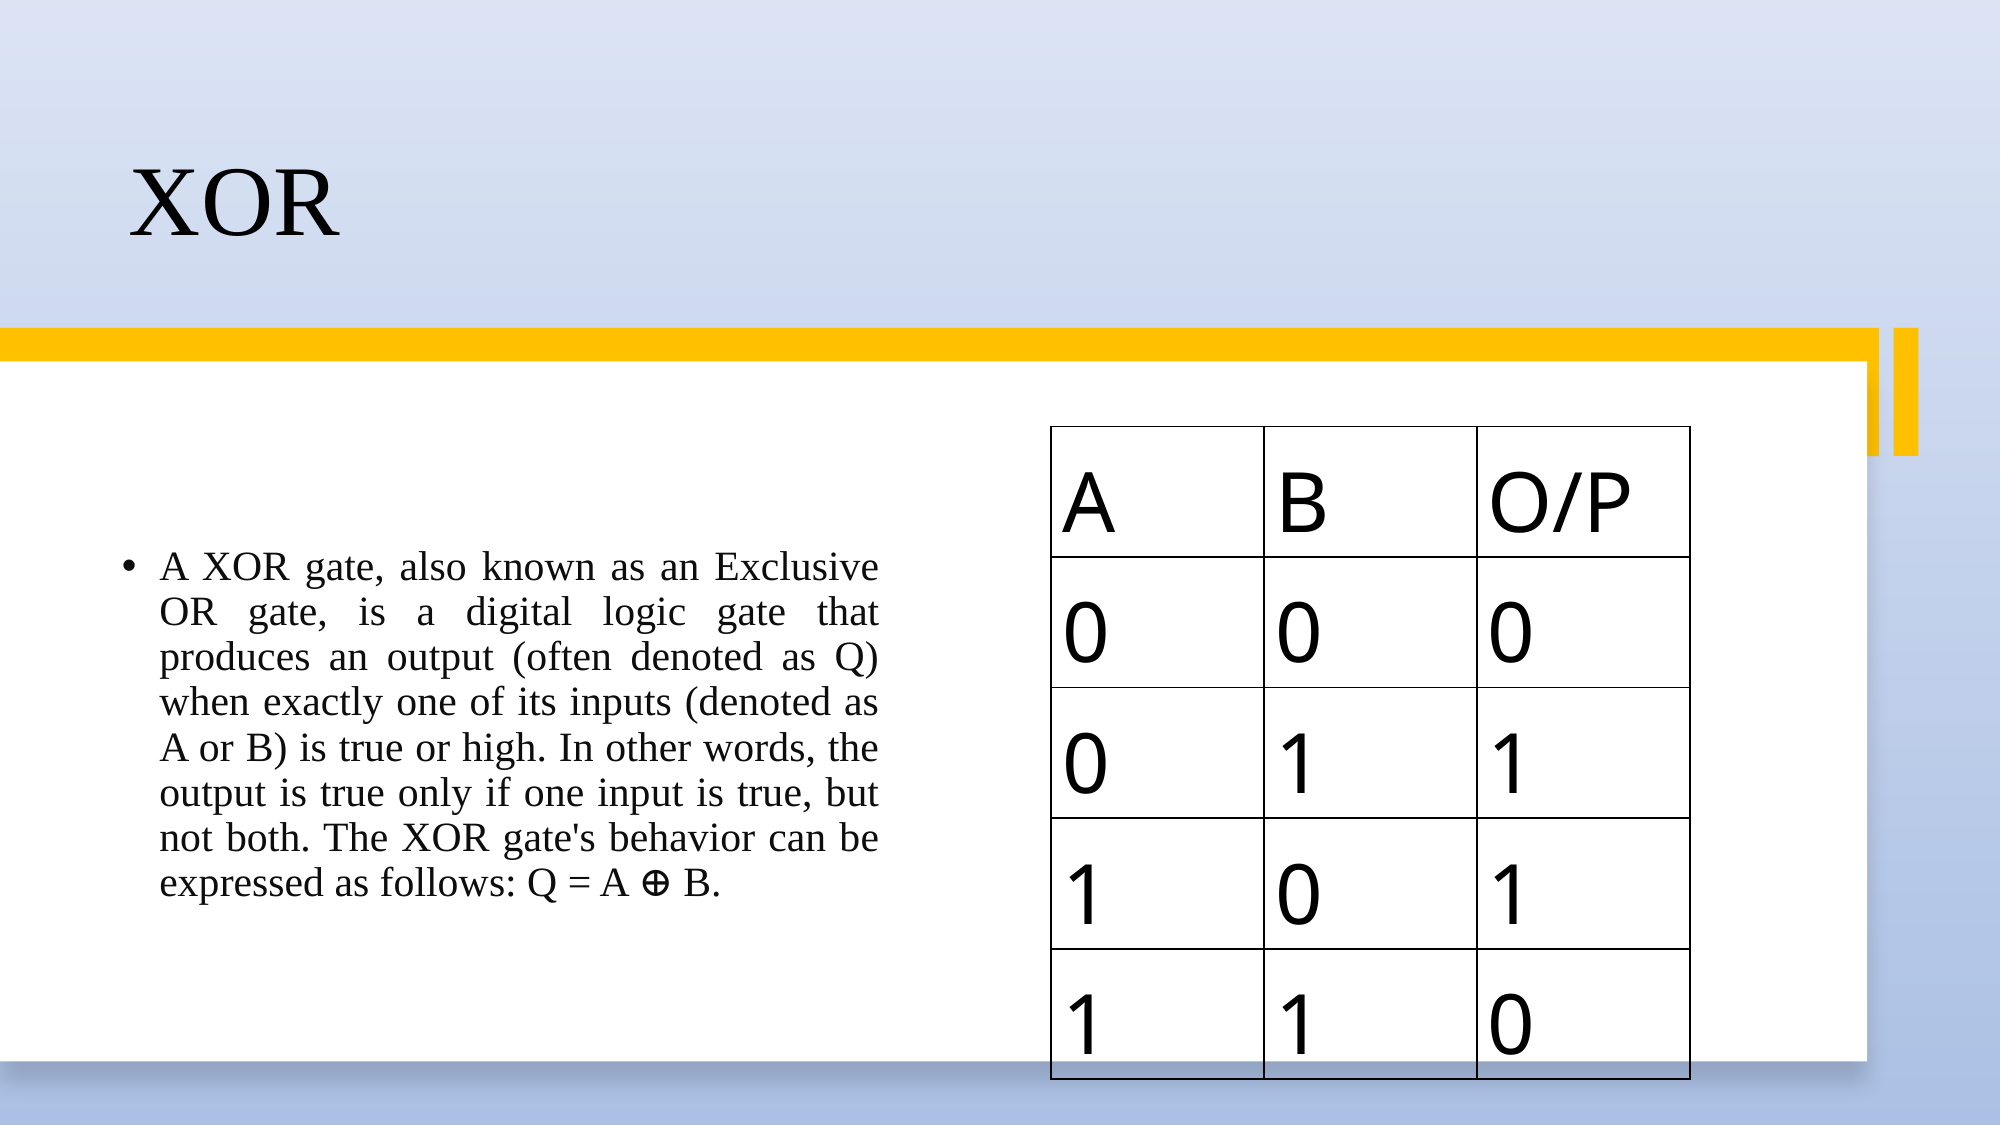

# XOR
A XOR gate, also known as an Exclusive OR gate, is a digital logic gate that produces an output (often denoted as Q) when exactly one of its inputs (denoted as A or B) is true or high. In other words, the output is true only if one input is true, but not both. The XOR gate's behavior can be expressed as follows: Q = A ⊕ B.
| A | B | O/P |
| --- | --- | --- |
| 0 | 0 | 0 |
| 0 | 1 | 1 |
| 1 | 0 | 1 |
| 1 | 1 | 0 |